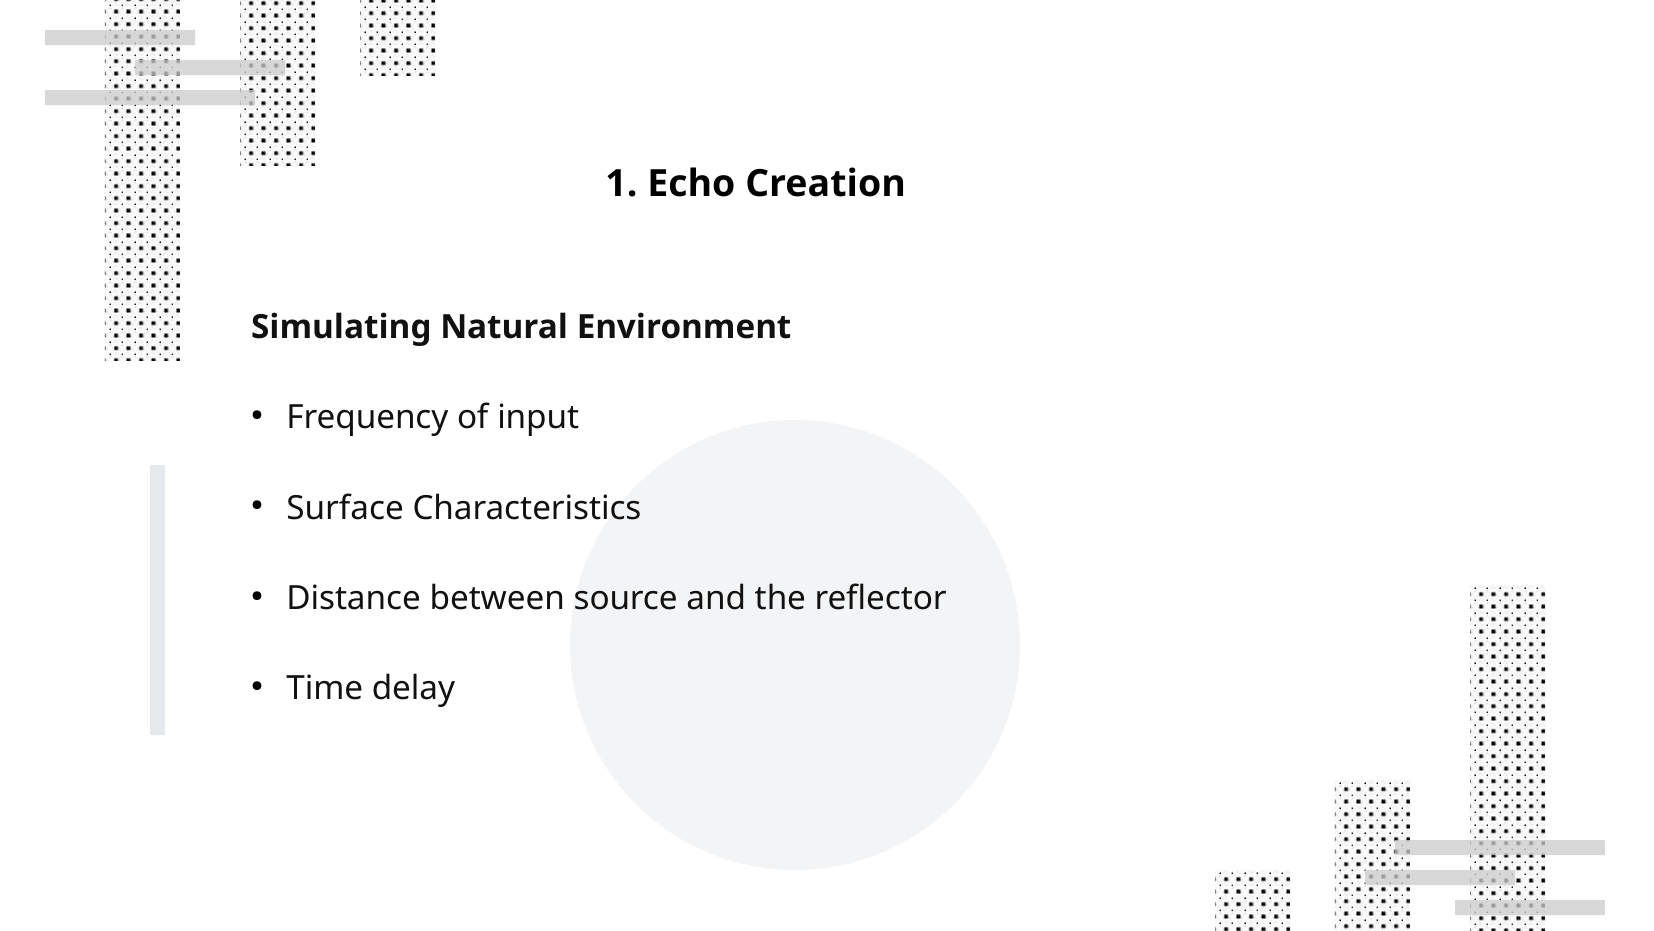

1. Echo Creation
Simulating Natural Environment
Frequency of input
Surface Characteristics
Distance between source and the reflector
Time delay
.